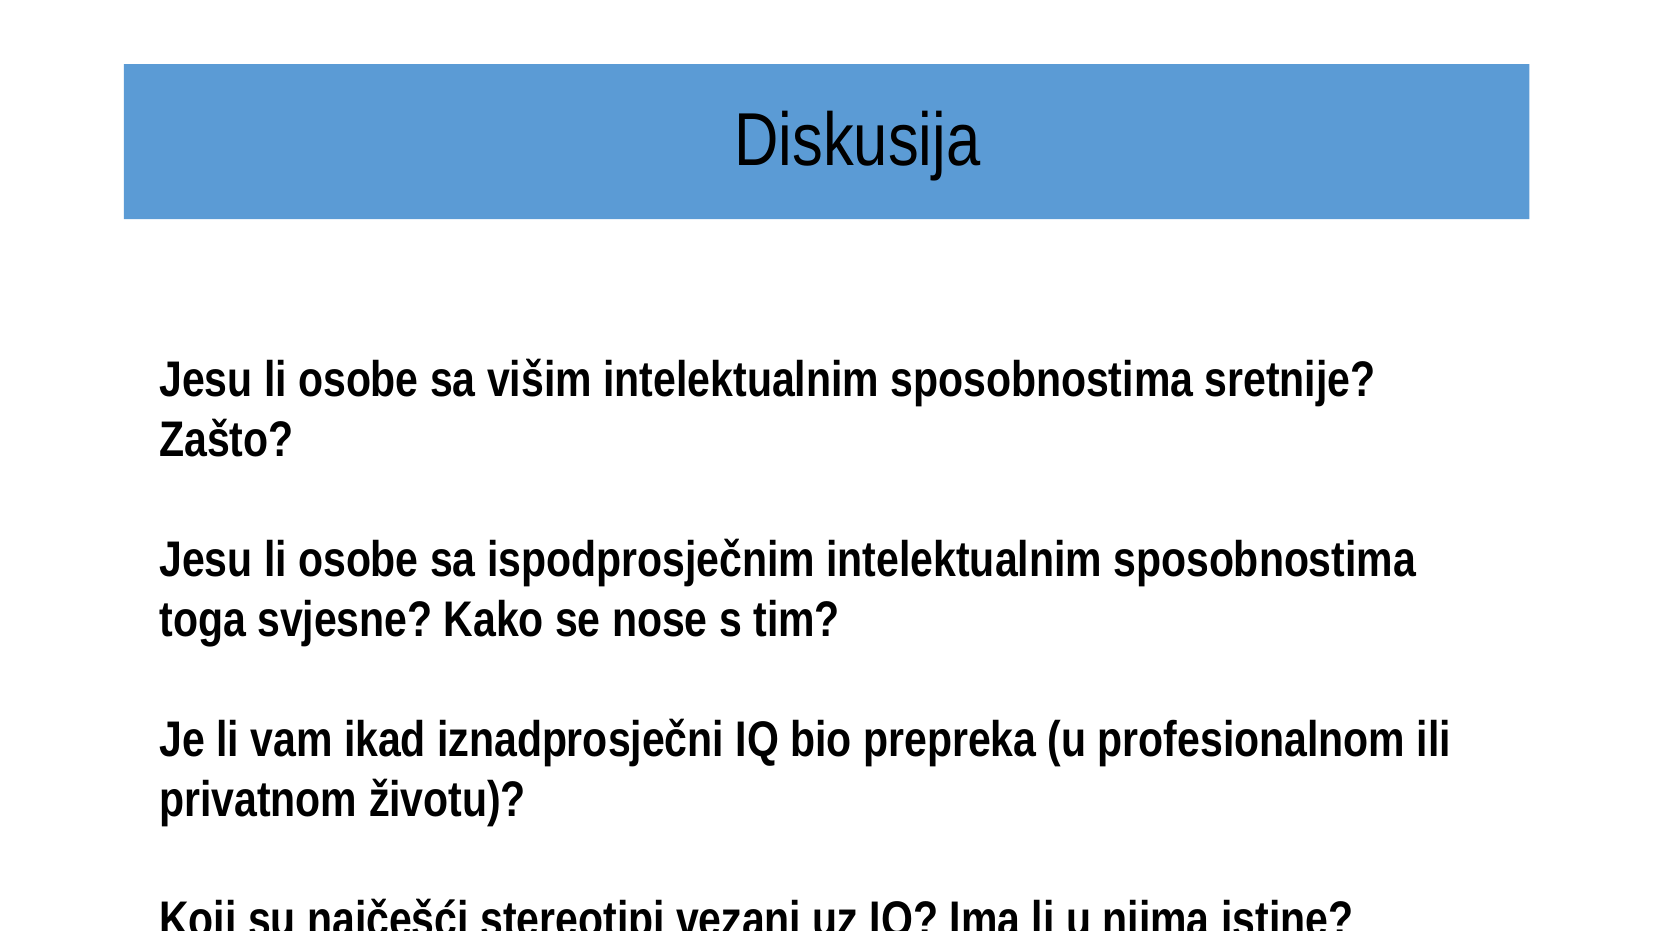

# Diskusija
Jesu li osobe sa višim intelektualnim sposobnostima sretnije? Zašto?
Jesu li osobe sa ispodprosječnim intelektualnim sposobnostima toga svjesne? Kako se nose s tim?
Je li vam ikad iznadprosječni IQ bio prepreka (u profesionalnom ili privatnom životu)?
Koji su najčešći stereotipi vezani uz IQ? Ima li u njima istine?